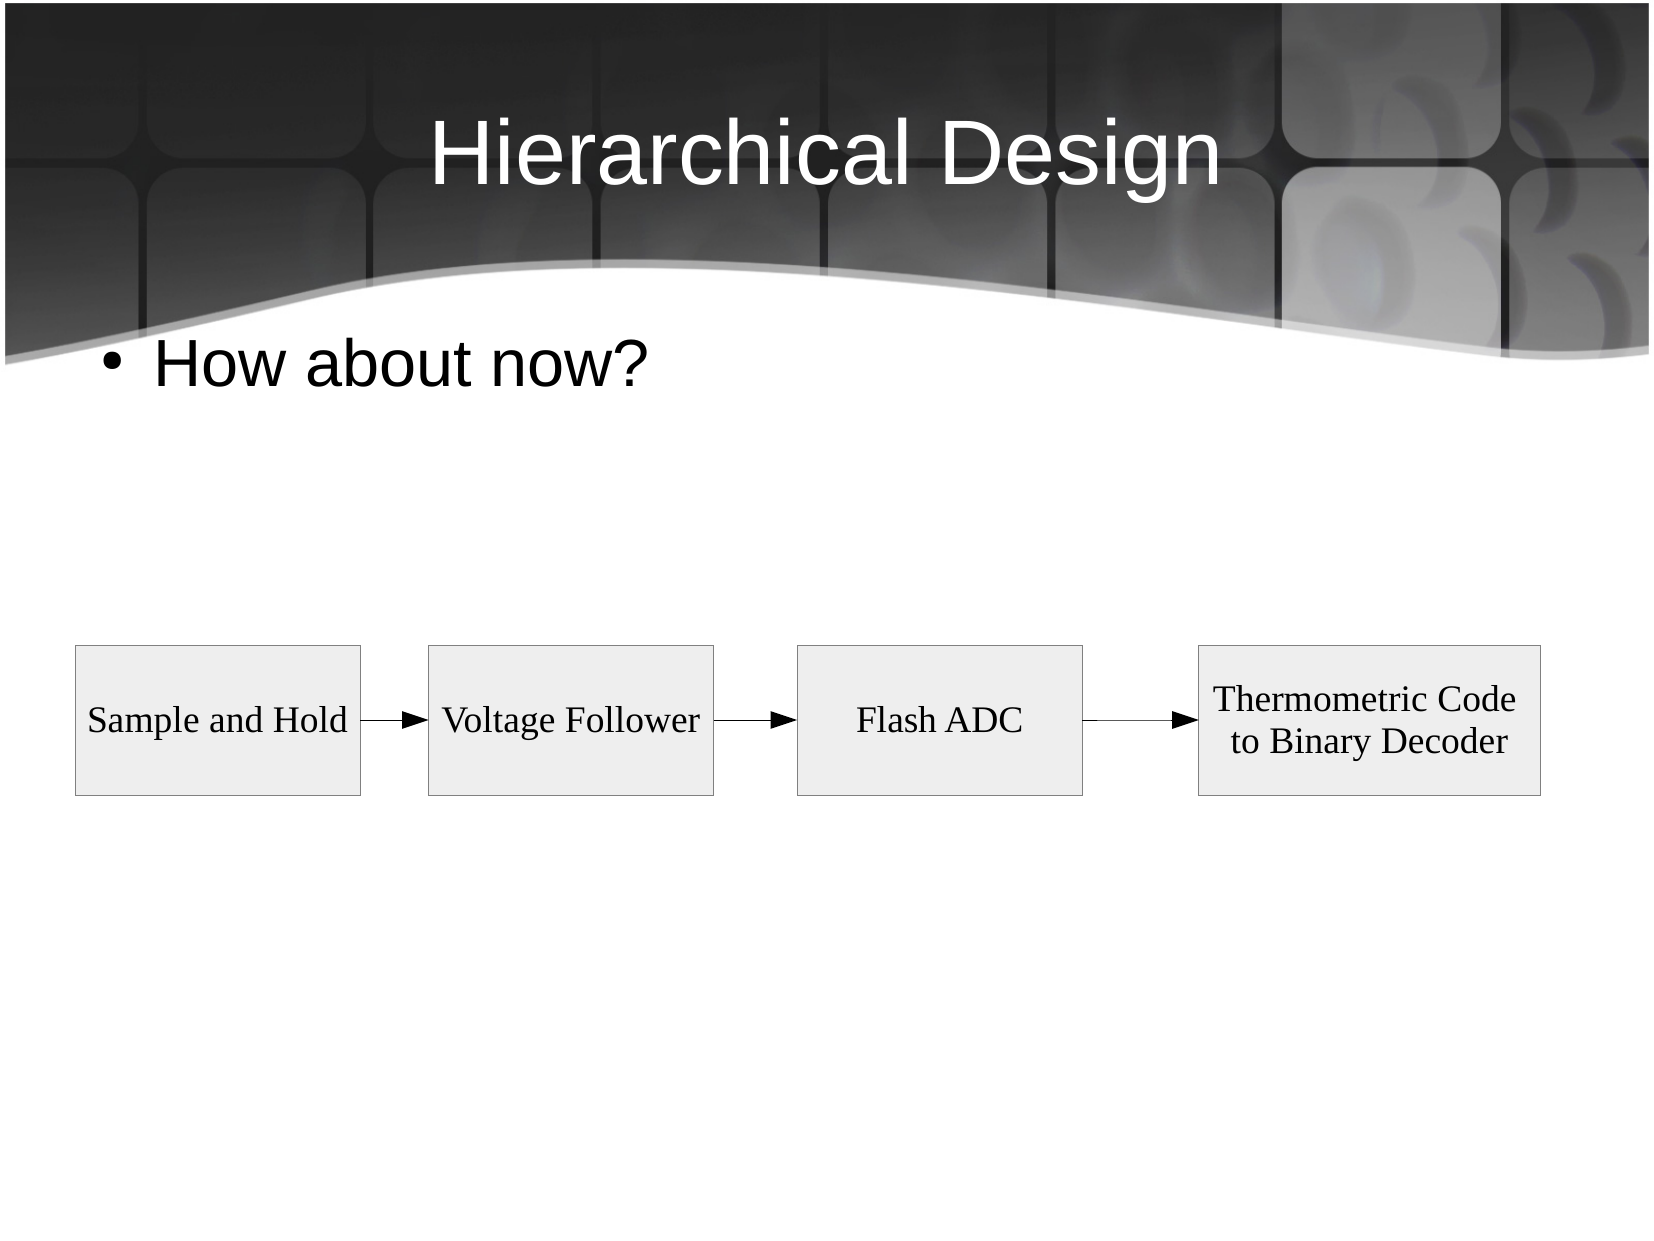

# Hierarchical Design
How about now?
Sample and Hold
Sample and Hold
Voltage Follower
Flash ADC
Thermometric Code
to Binary Decoder